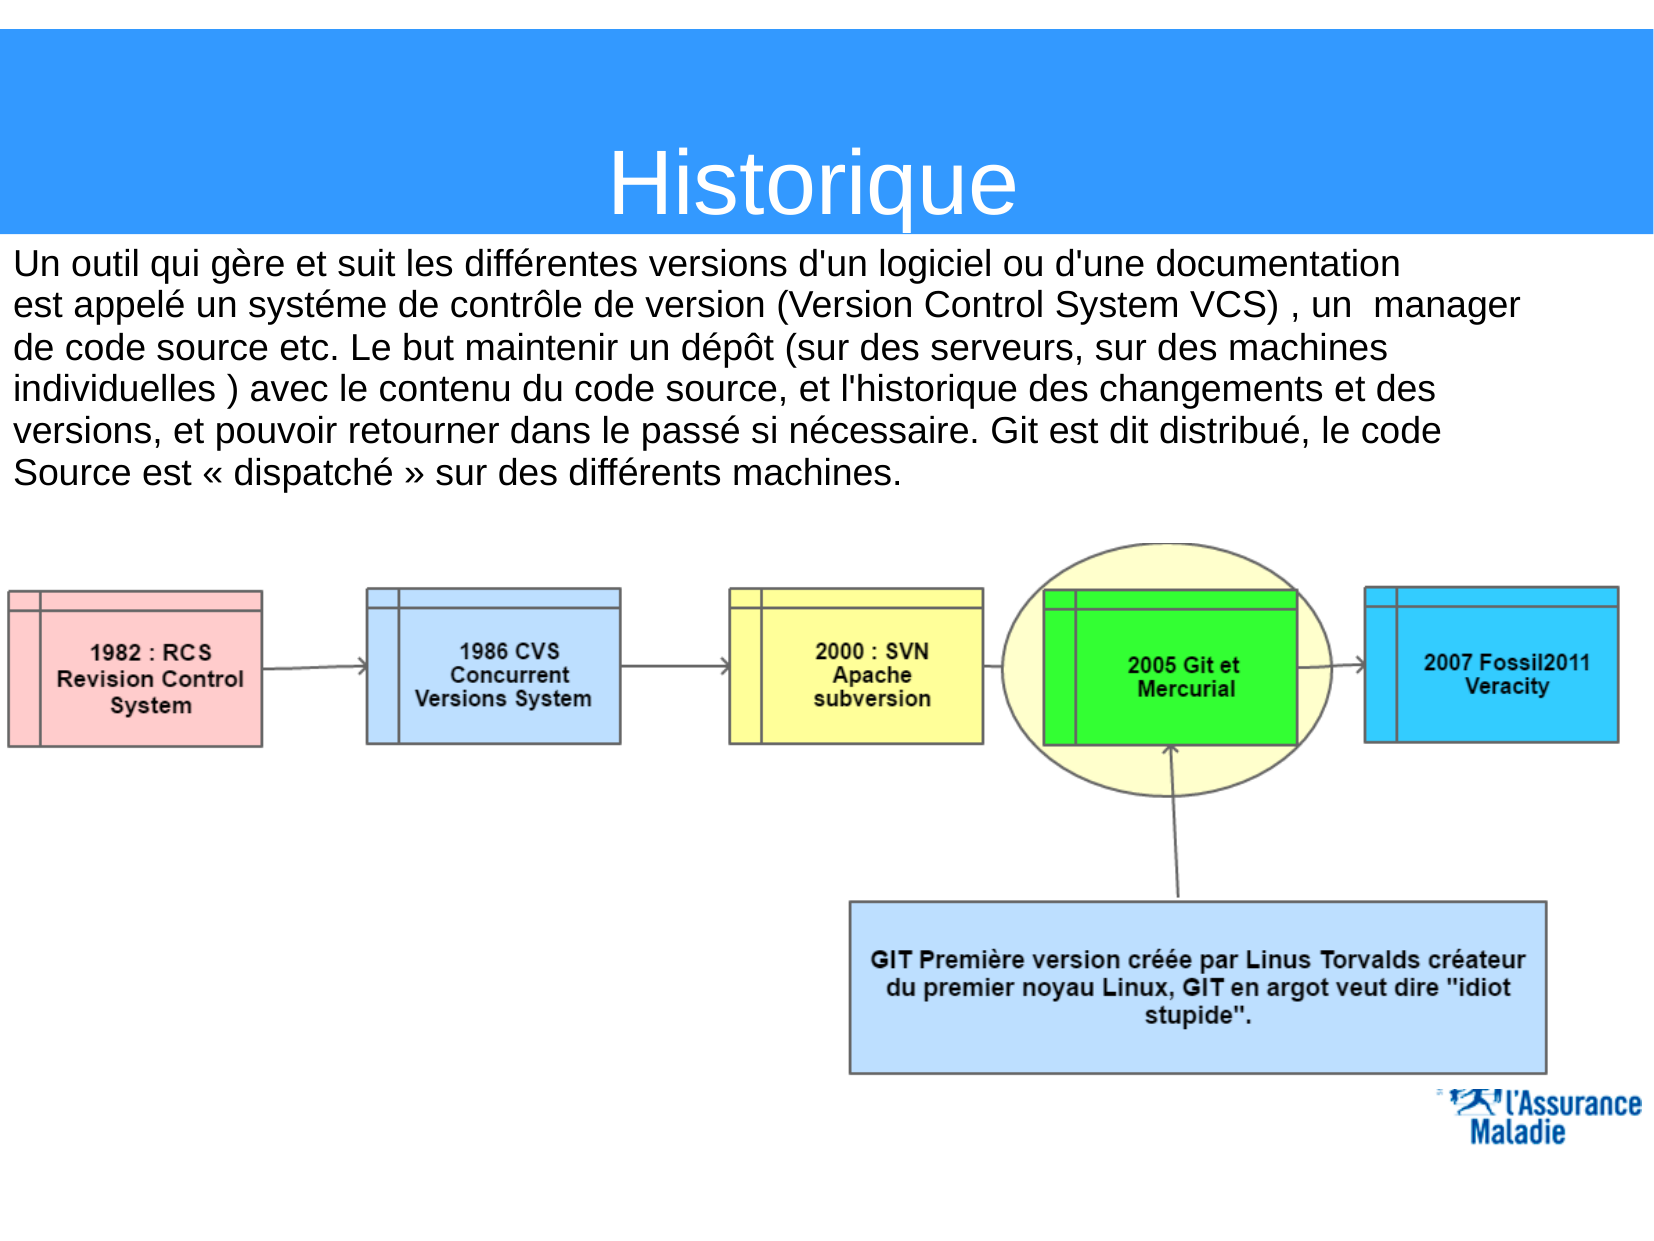

# Historique
Un outil qui gère et suit les différentes versions d'un logiciel ou d'une documentation
est appelé un systéme de contrôle de version (Version Control System VCS) , un manager
de code source etc. Le but maintenir un dépôt (sur des serveurs, sur des machines
individuelles ) avec le contenu du code source, et l'historique des changements et des
versions, et pouvoir retourner dans le passé si nécessaire. Git est dit distribué, le code
Source est « dispatché » sur des différents machines.